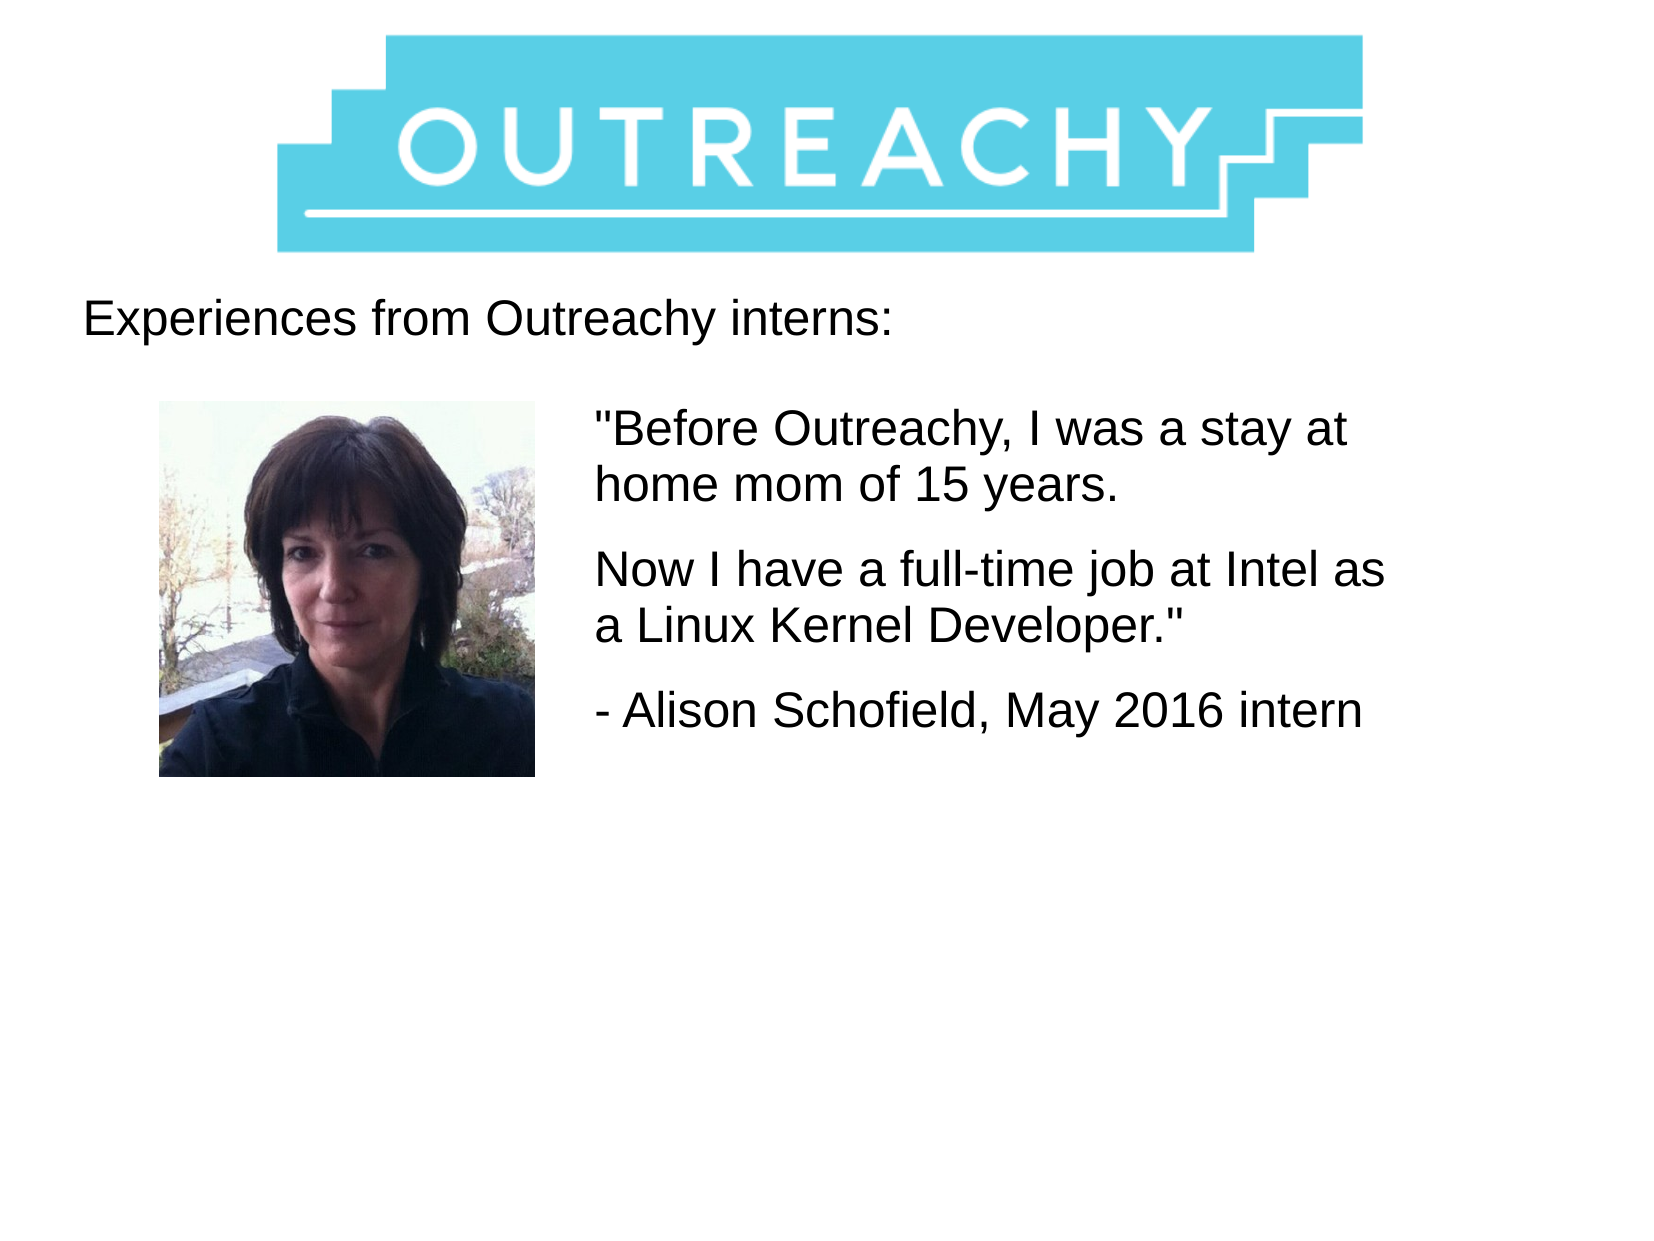

# Experiences from Outreachy interns:
"Before Outreachy, I was a stay at home mom of 15 years.
Now I have a full-time job at Intel as a Linux Kernel Developer."
- Alison Schofield, May 2016 intern